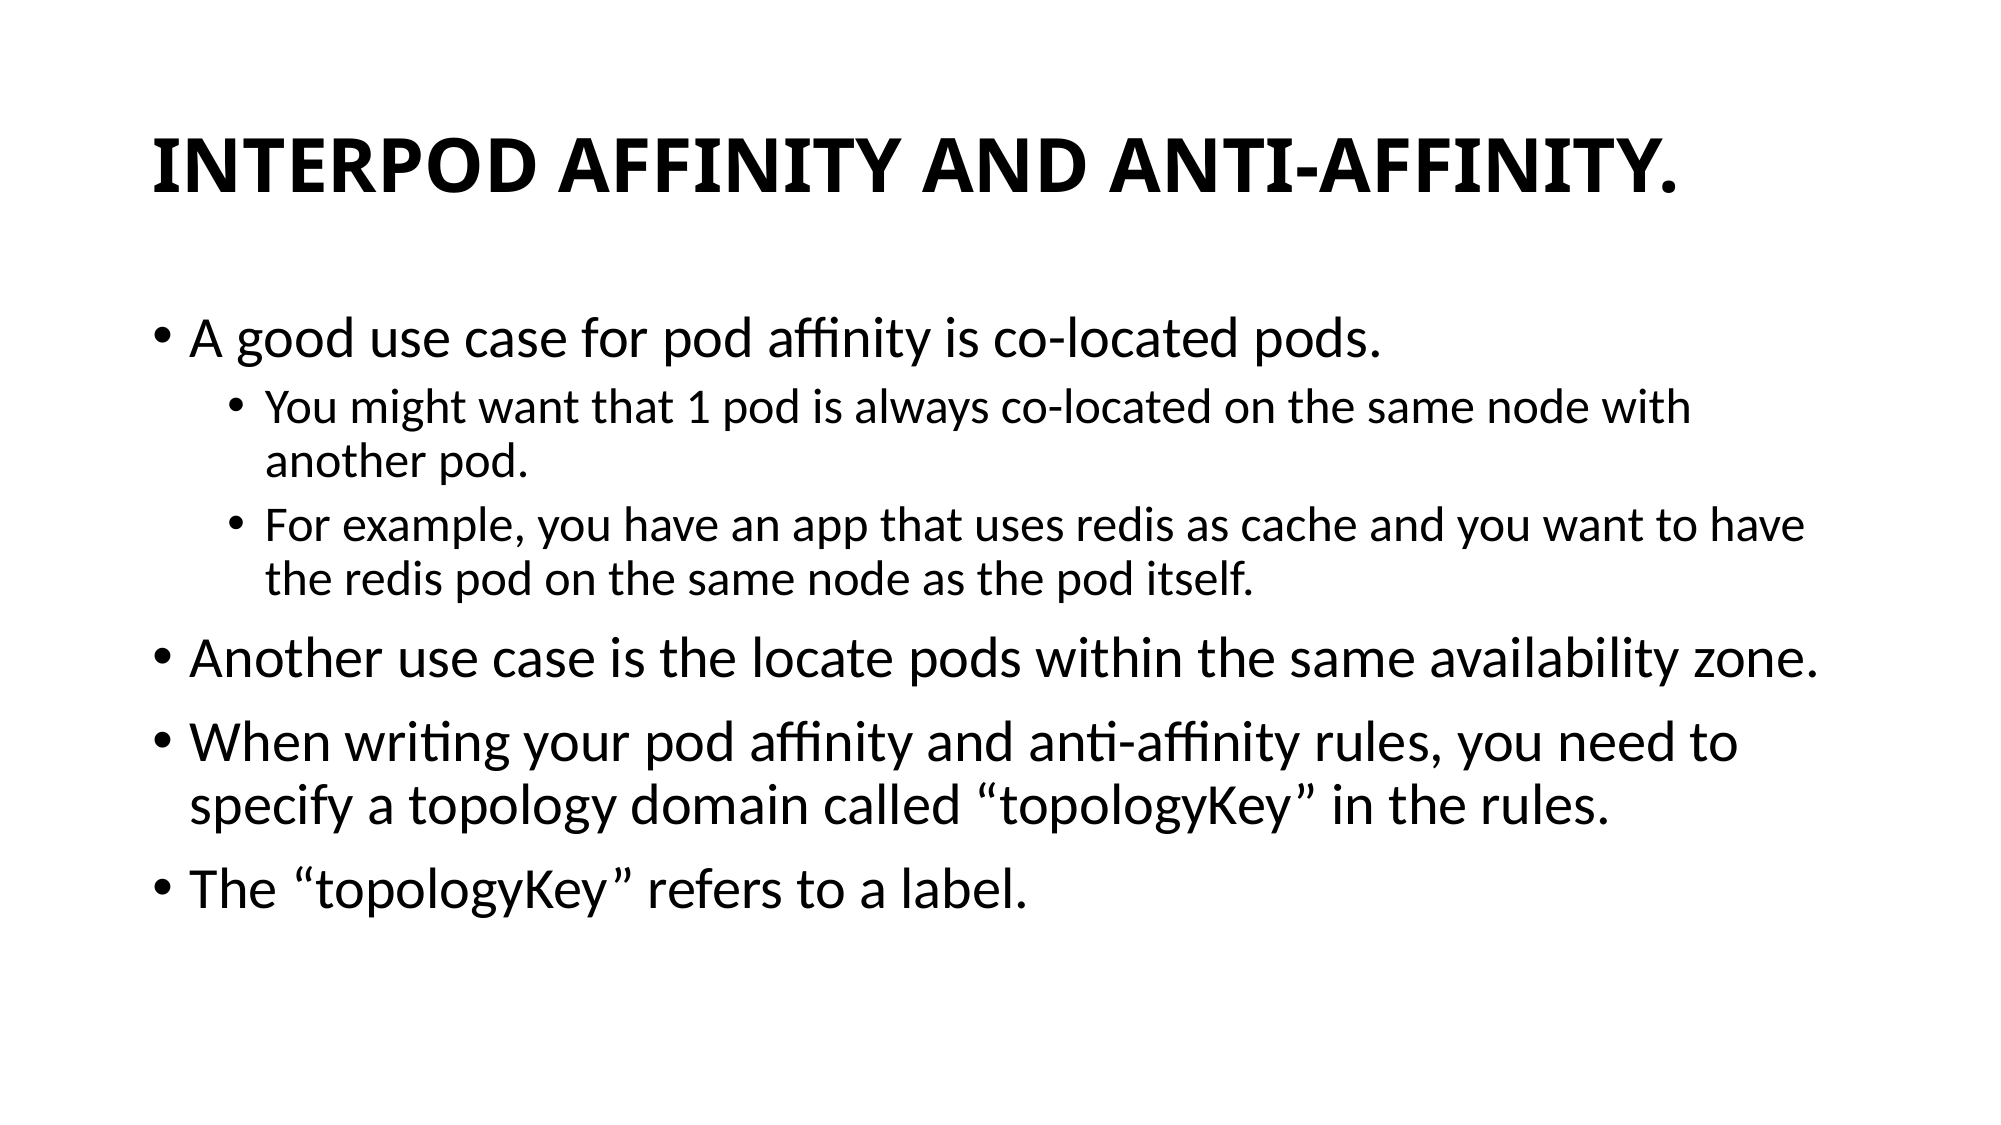

# INTERPOD AFFINITY AND ANTI-AFFINITY.
A good use case for pod affinity is co-located pods.
You might want that 1 pod is always co-located on the same node with another pod.
For example, you have an app that uses redis as cache and you want to have the redis pod on the same node as the pod itself.
Another use case is the locate pods within the same availability zone.
When writing your pod affinity and anti-affinity rules, you need to specify a topology domain called “topologyKey” in the rules.
The “topologyKey” refers to a label.